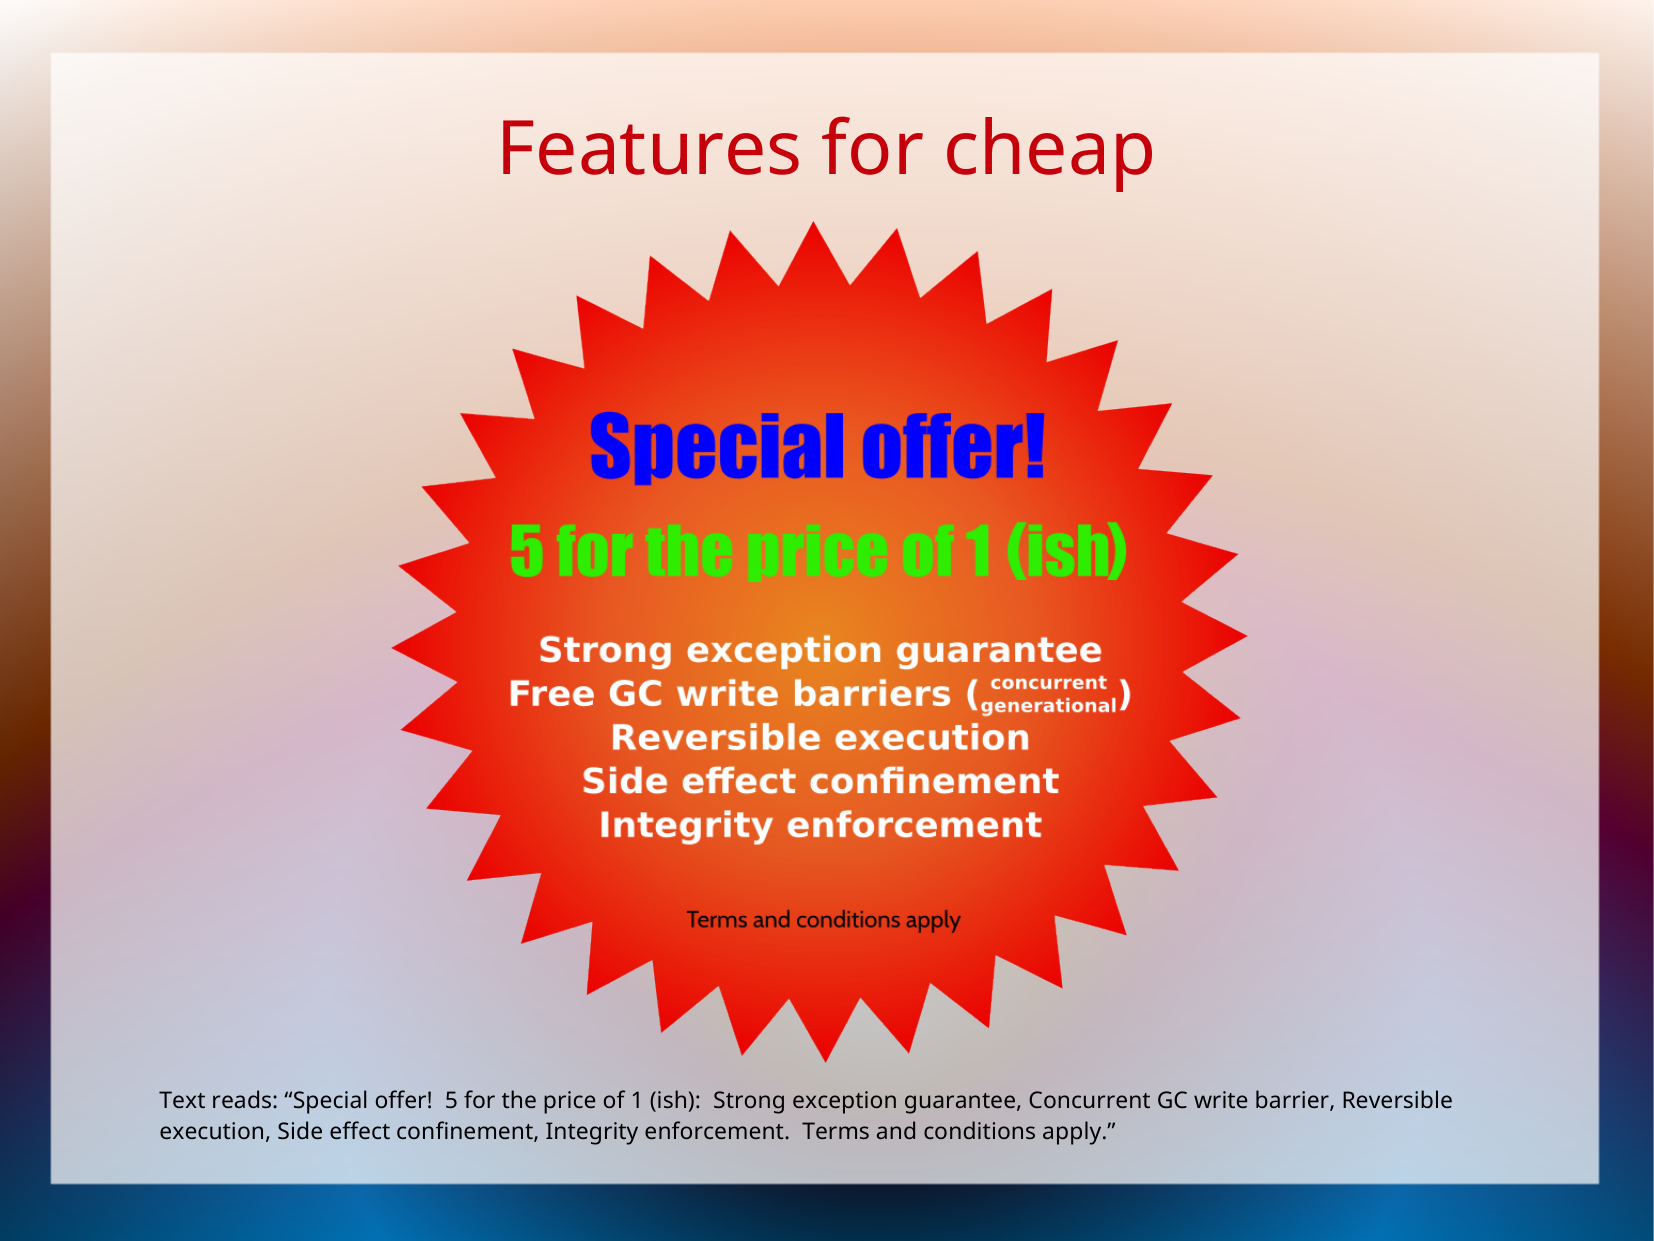

# Features for cheap
Text reads: “Special offer! 5 for the price of 1 (ish): Strong exception guarantee, Concurrent GC write barrier, Reversible execution, Side effect confinement, Integrity enforcement. Terms and conditions apply.”